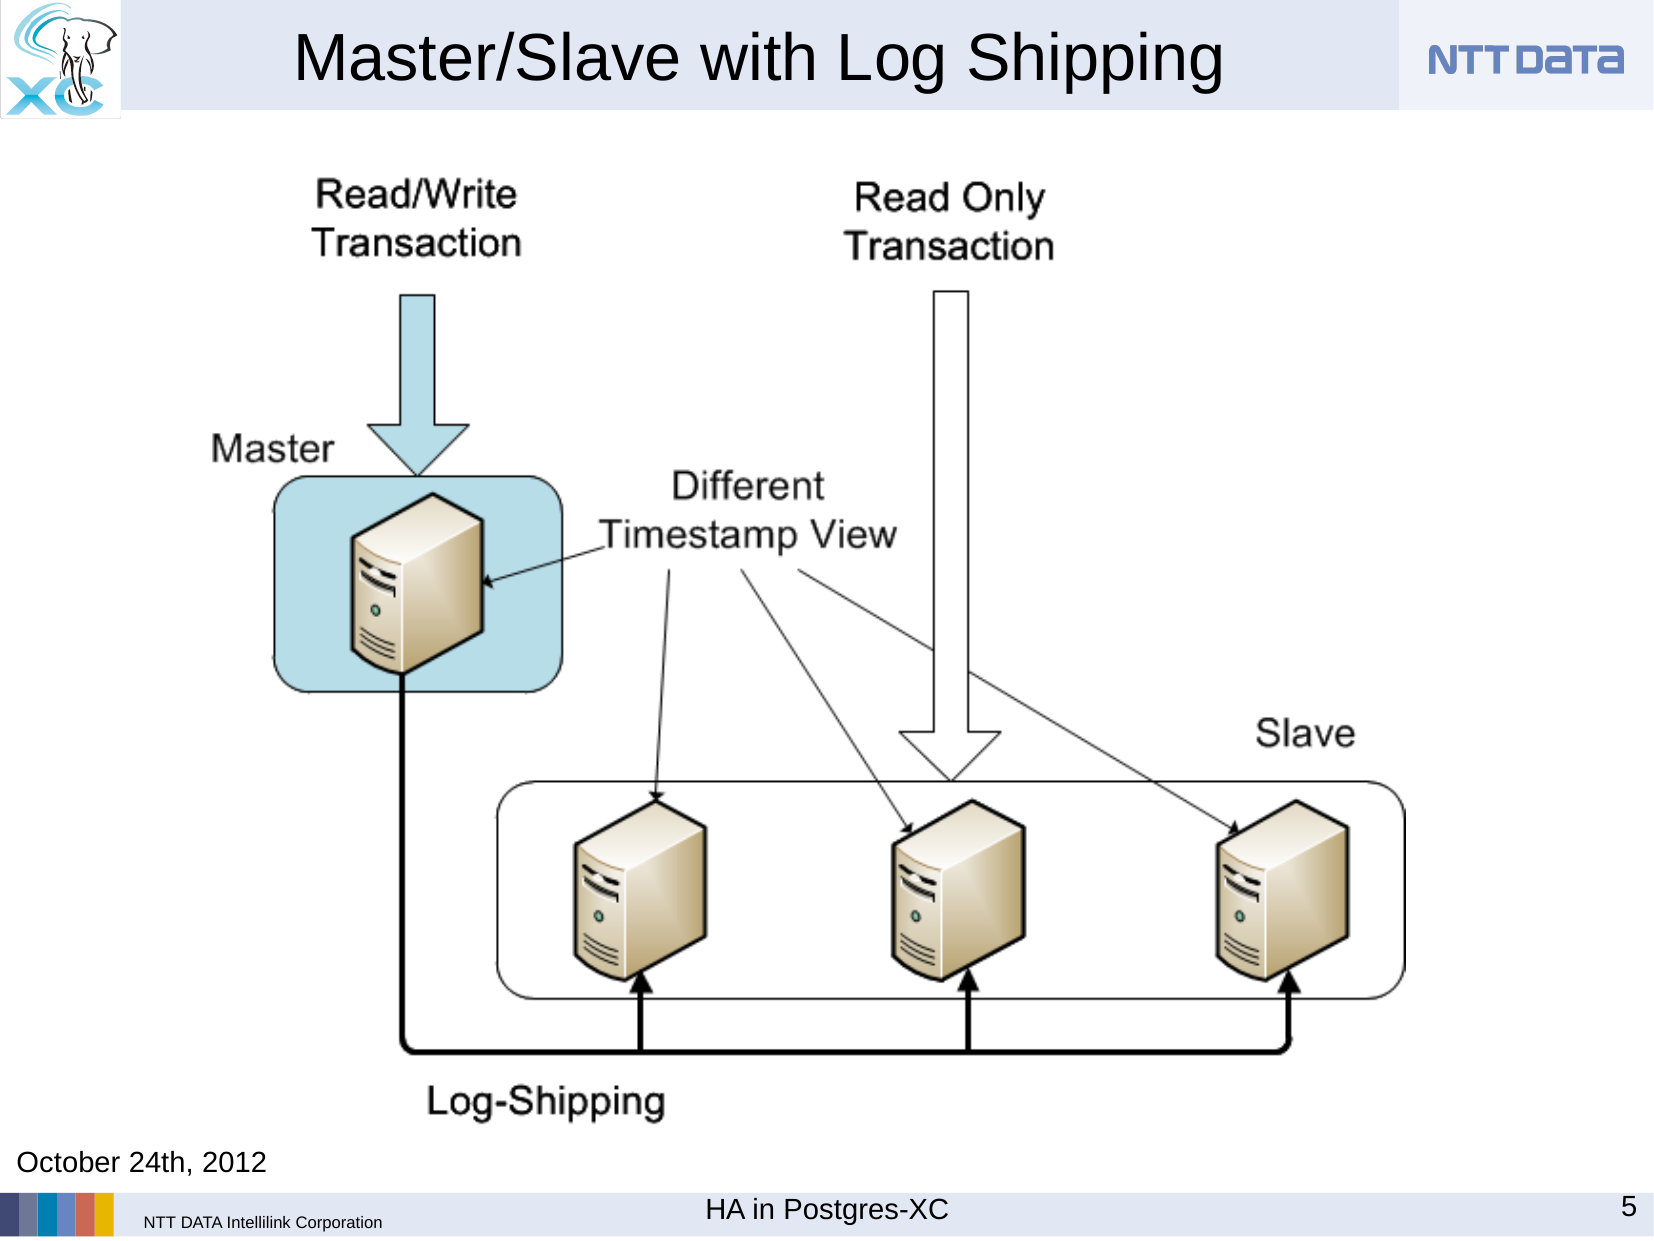

# Master/Slave with Log Shipping
October 24th, 2012
5
HA in Postgres-XC